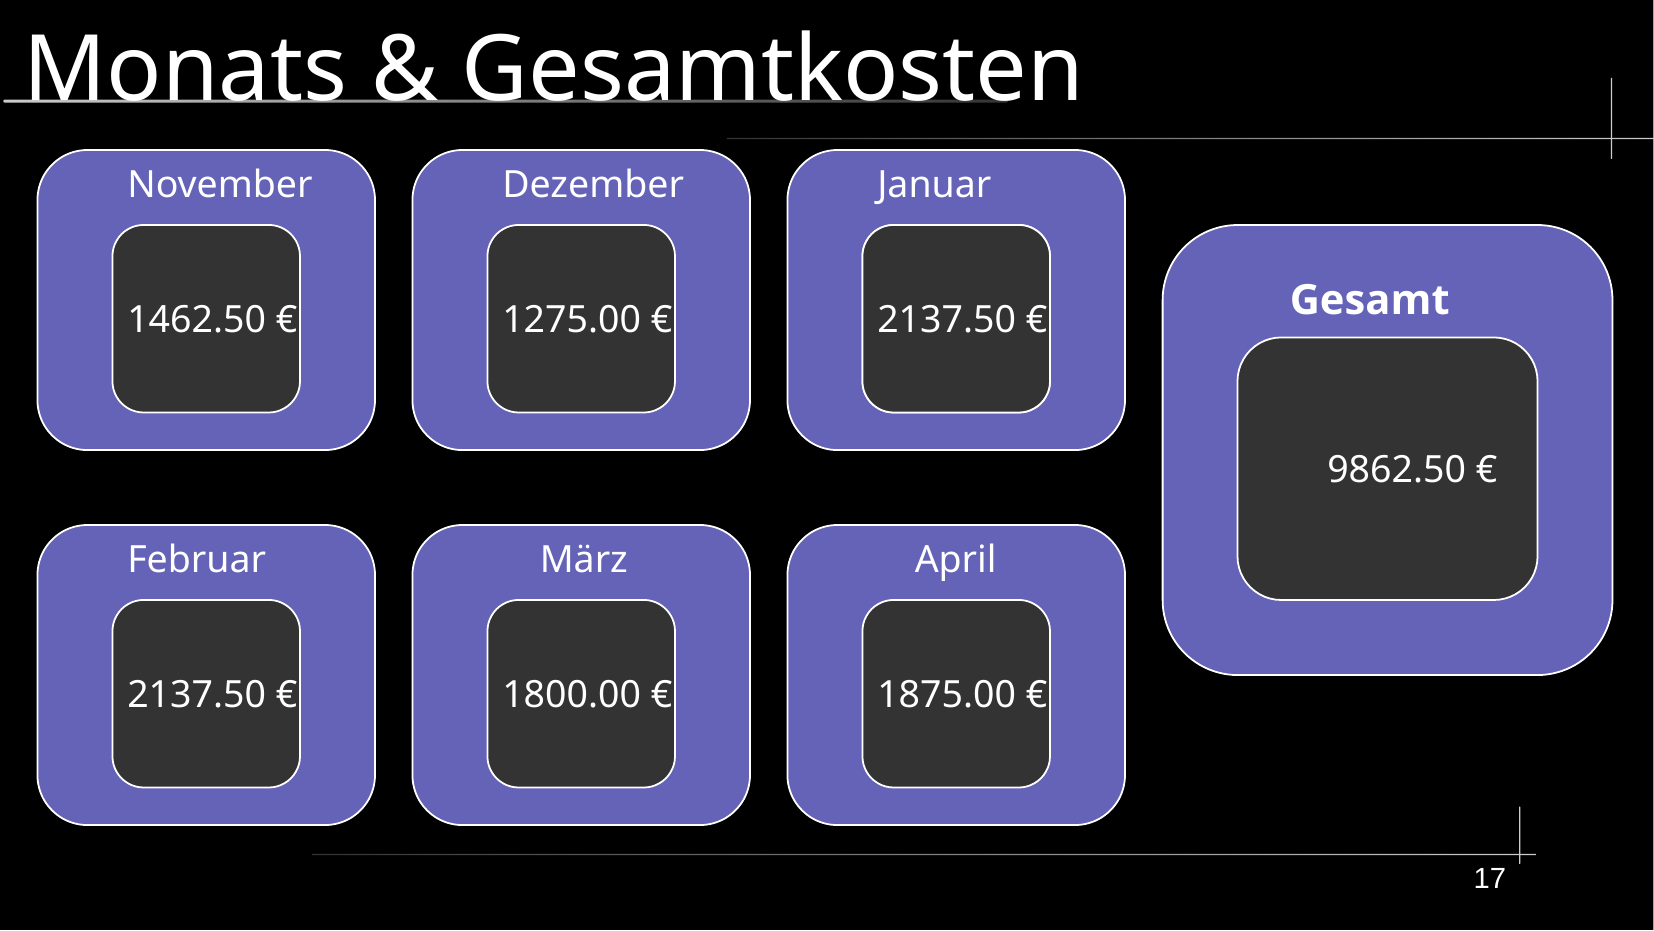

# Monats & Gesamtkosten
November
Dezember
Januar
Gesamt
1462.50 €
1275.00 €
2137.50 €
9862.50 €
Februar
März
April
2137.50 €
1800.00 €
1875.00 €
17